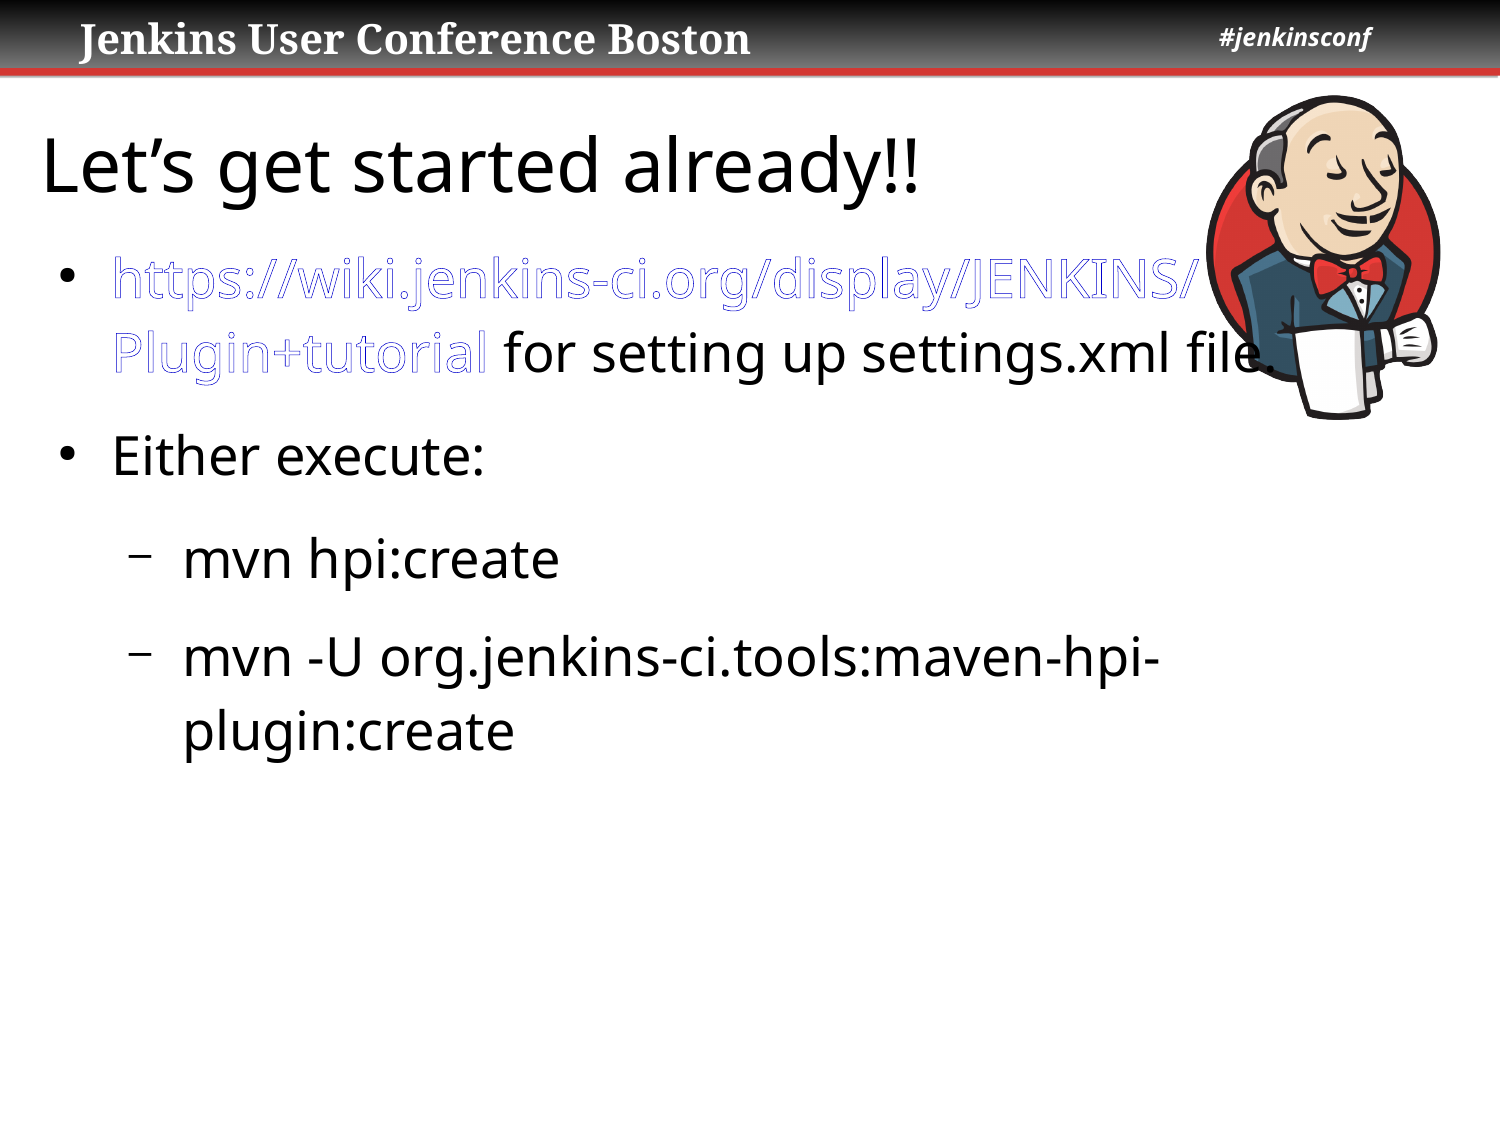

# Let’s get started already!!
https://wiki.jenkins-ci.org/display/JENKINS/Plugin+tutorial for setting up settings.xml file.
Either execute:
mvn hpi:create
mvn -U org.jenkins-ci.tools:maven-hpi-plugin:create